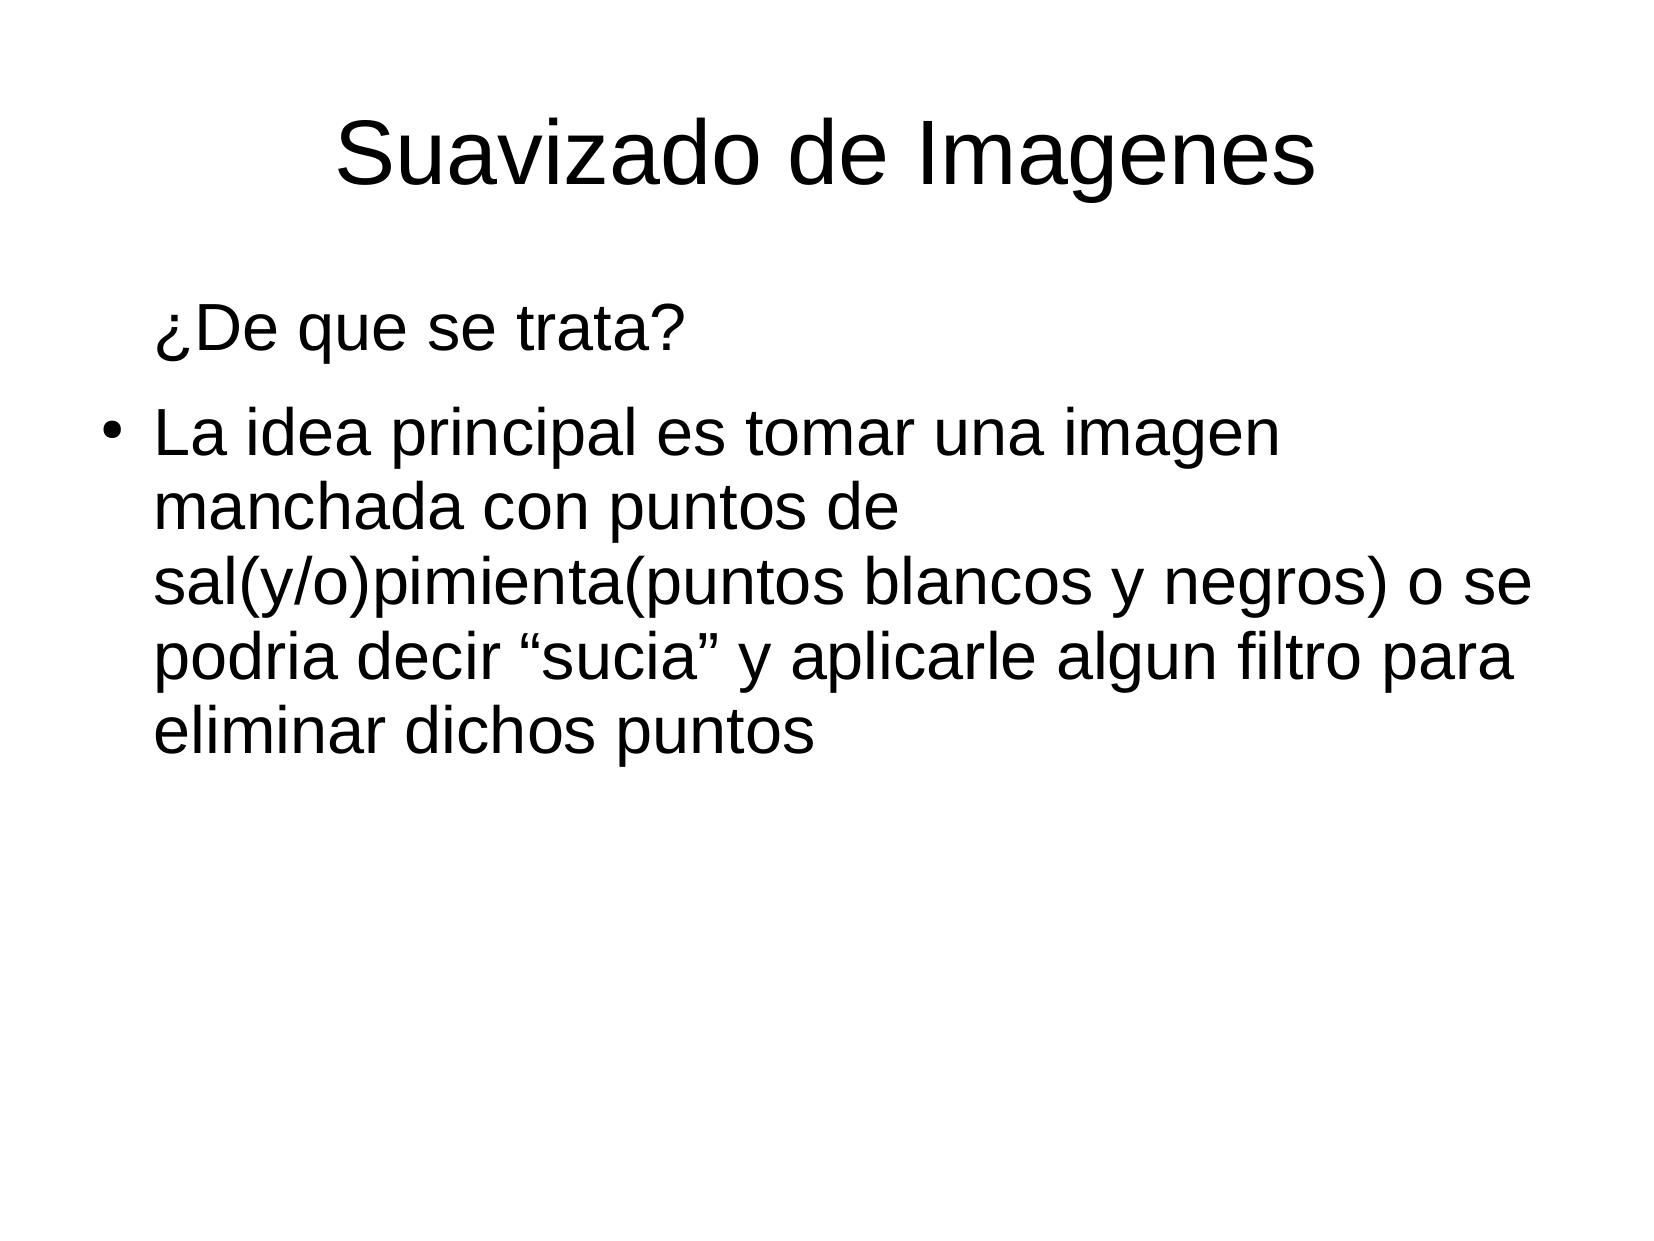

# Suavizado de Imagenes
¿De que se trata?
La idea principal es tomar una imagen manchada con puntos de sal(y/o)pimienta(puntos blancos y negros) o se podria decir “sucia” y aplicarle algun filtro para eliminar dichos puntos